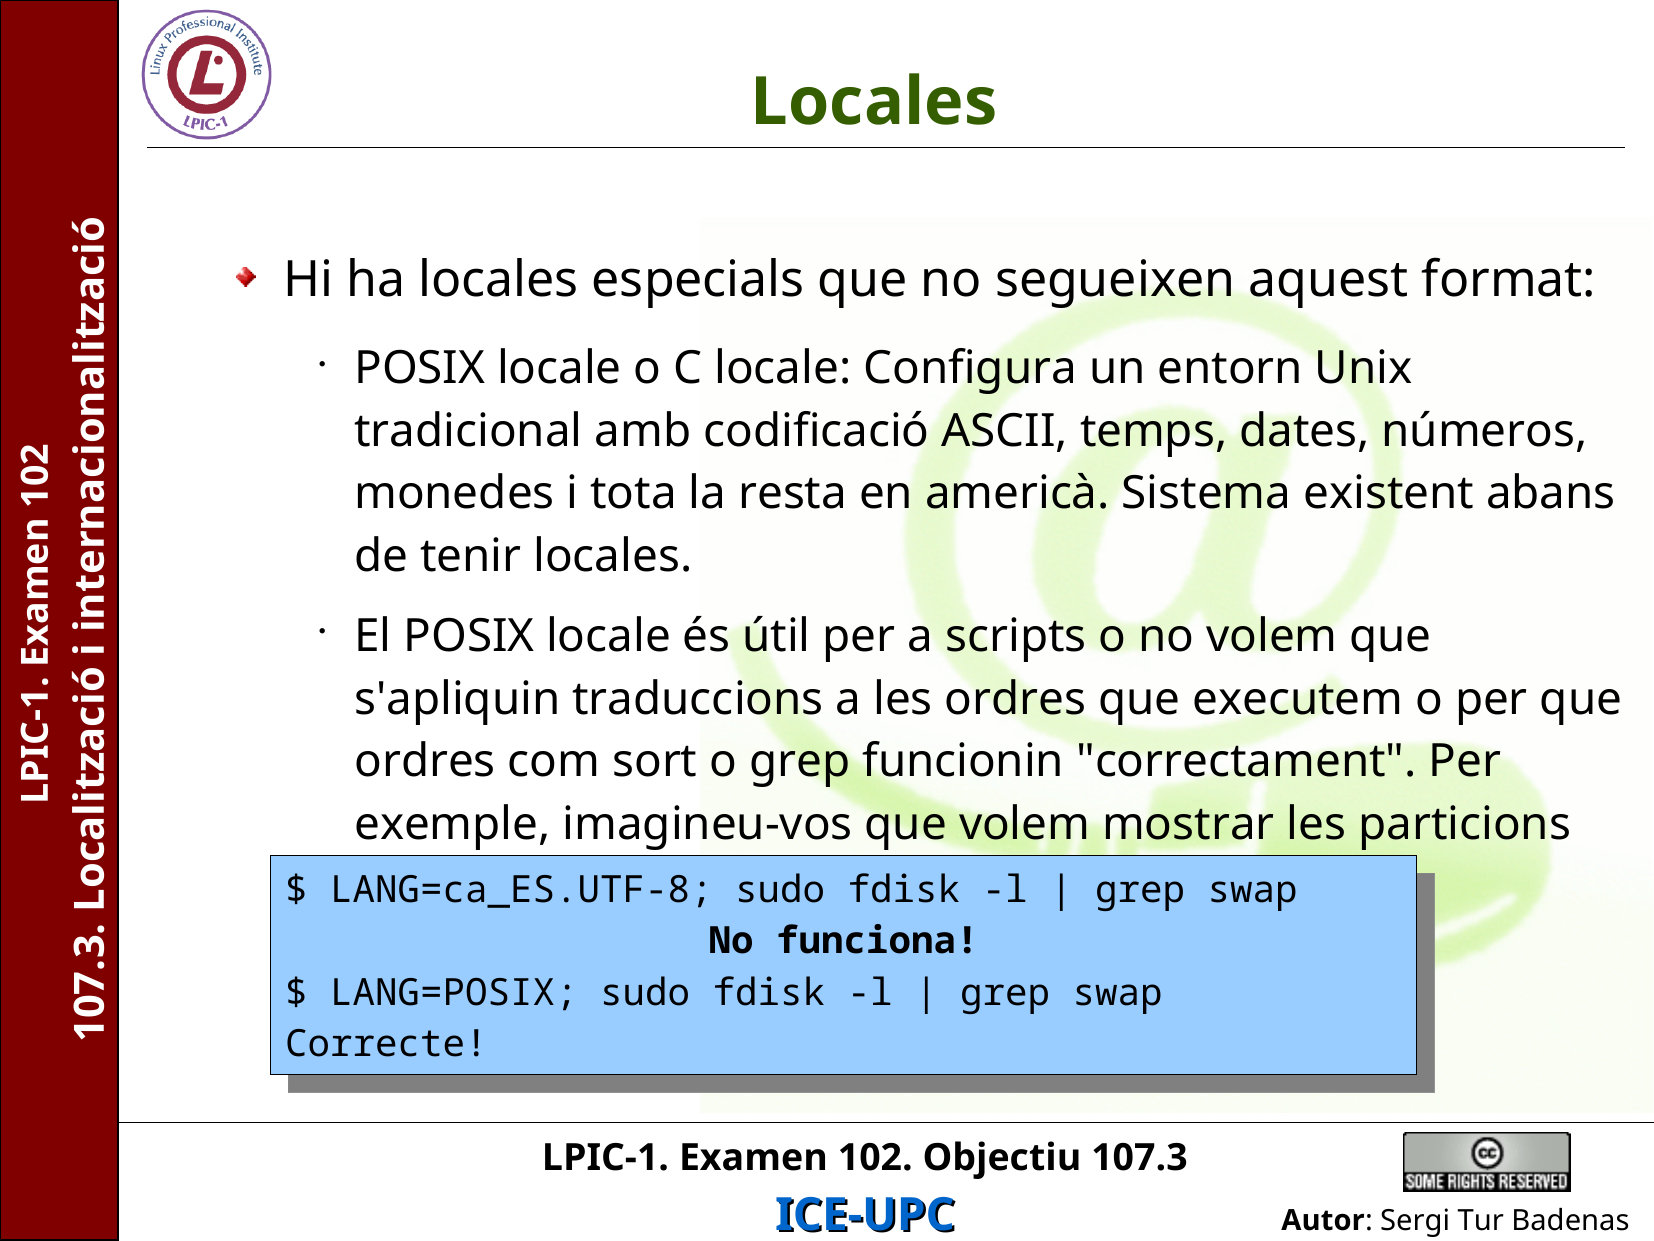

# Locales
Hi ha locales especials que no segueixen aquest format:
POSIX locale o C locale: Configura un entorn Unix tradicional amb codificació ASCII, temps, dates, números, monedes i tota la resta en americà. Sistema existent abans de tenir locales.
El POSIX locale és útil per a scripts o no volem que s'apliquin traduccions a les ordres que executem o per que ordres com sort o grep funcionin "correctament". Per exemple, imagineu-vos que volem mostrar les particions swap amb fdisk. L'ordre:
$ LANG=ca_ES.UTF-8; sudo fdisk -l | grep swap
No funciona!
$ LANG=POSIX; sudo fdisk -l | grep swap
Correcte!